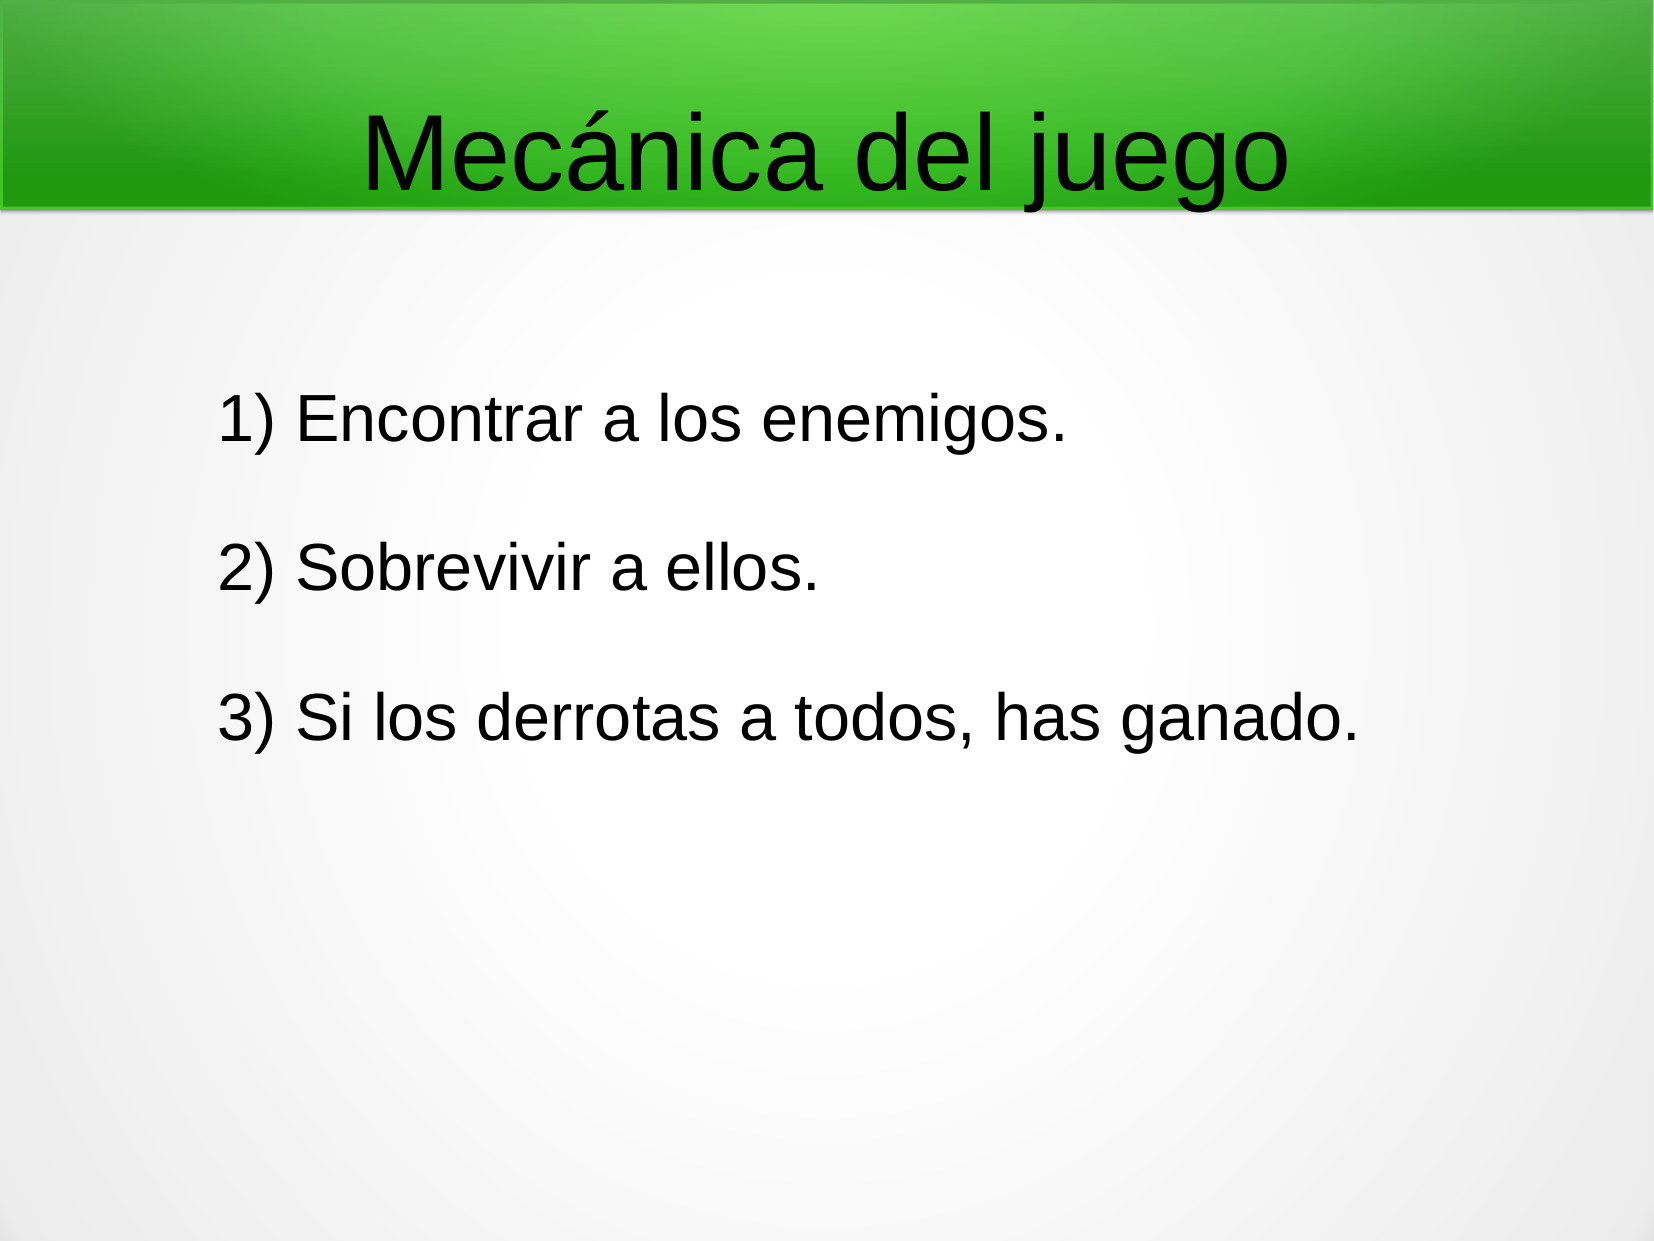

# Mecánica del juego
 Encontrar a los enemigos.
 Sobrevivir a ellos.
 Si los derrotas a todos, has ganado.